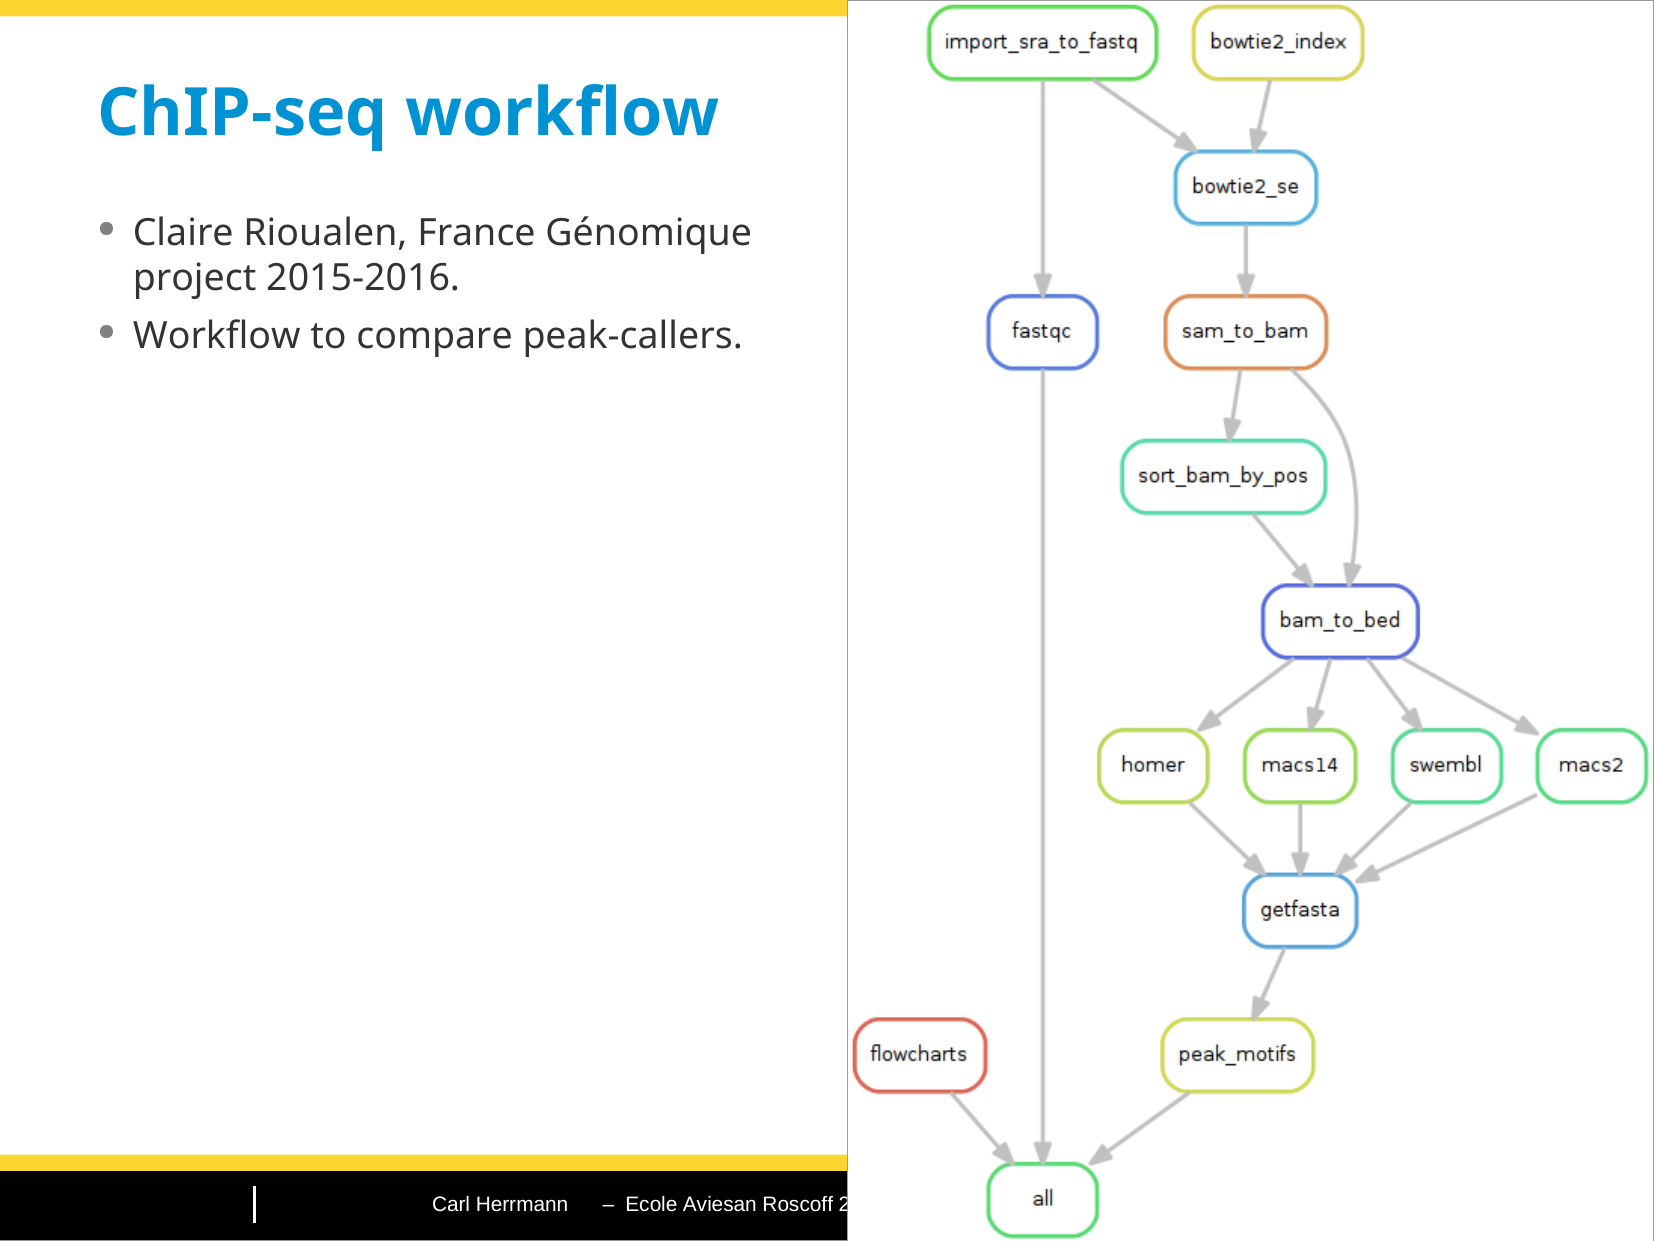

# ChIP-seq workflow
Claire Rioualen, France Génomique project 2015-2016.
Workflow to compare peak-callers.